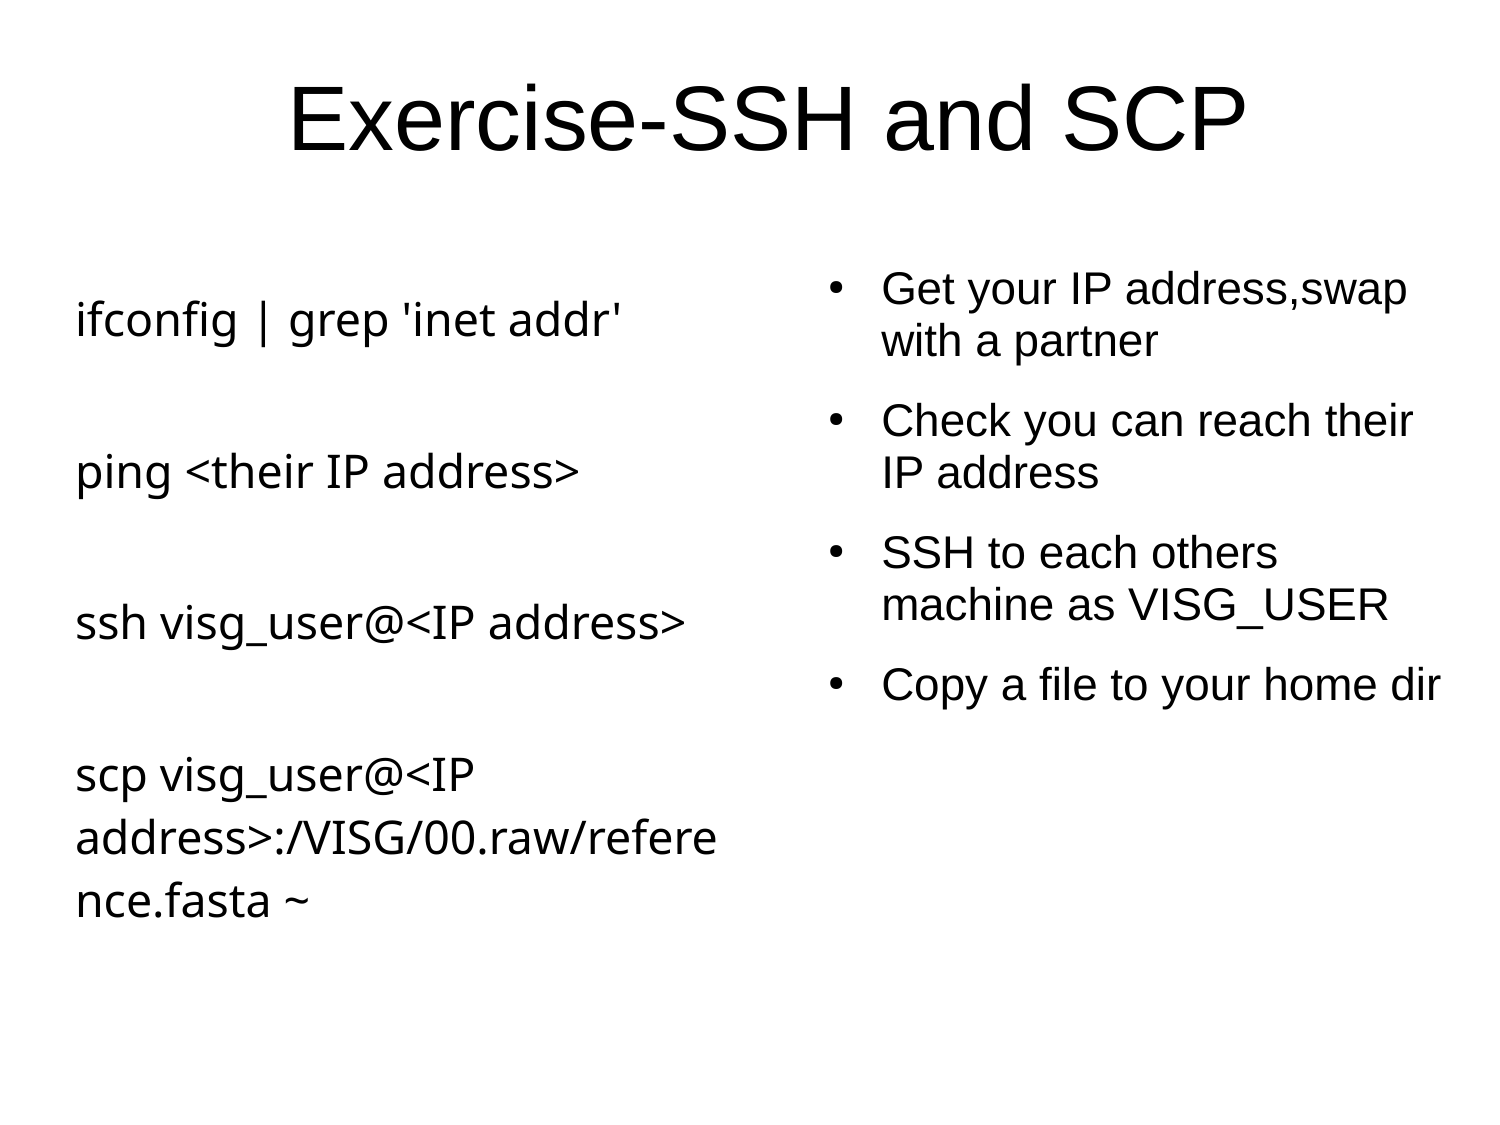

Exercise-SSH and SCP
Get your IP address,swap with a partner
Check you can reach their IP address
SSH to each others machine as VISG_USER
Copy a file to your home dir
# ifconfig | grep 'inet addr'
ping <their IP address>
ssh visg_user@<IP address>
scp visg_user@<IP address>:/VISG/00.raw/reference.fasta ~